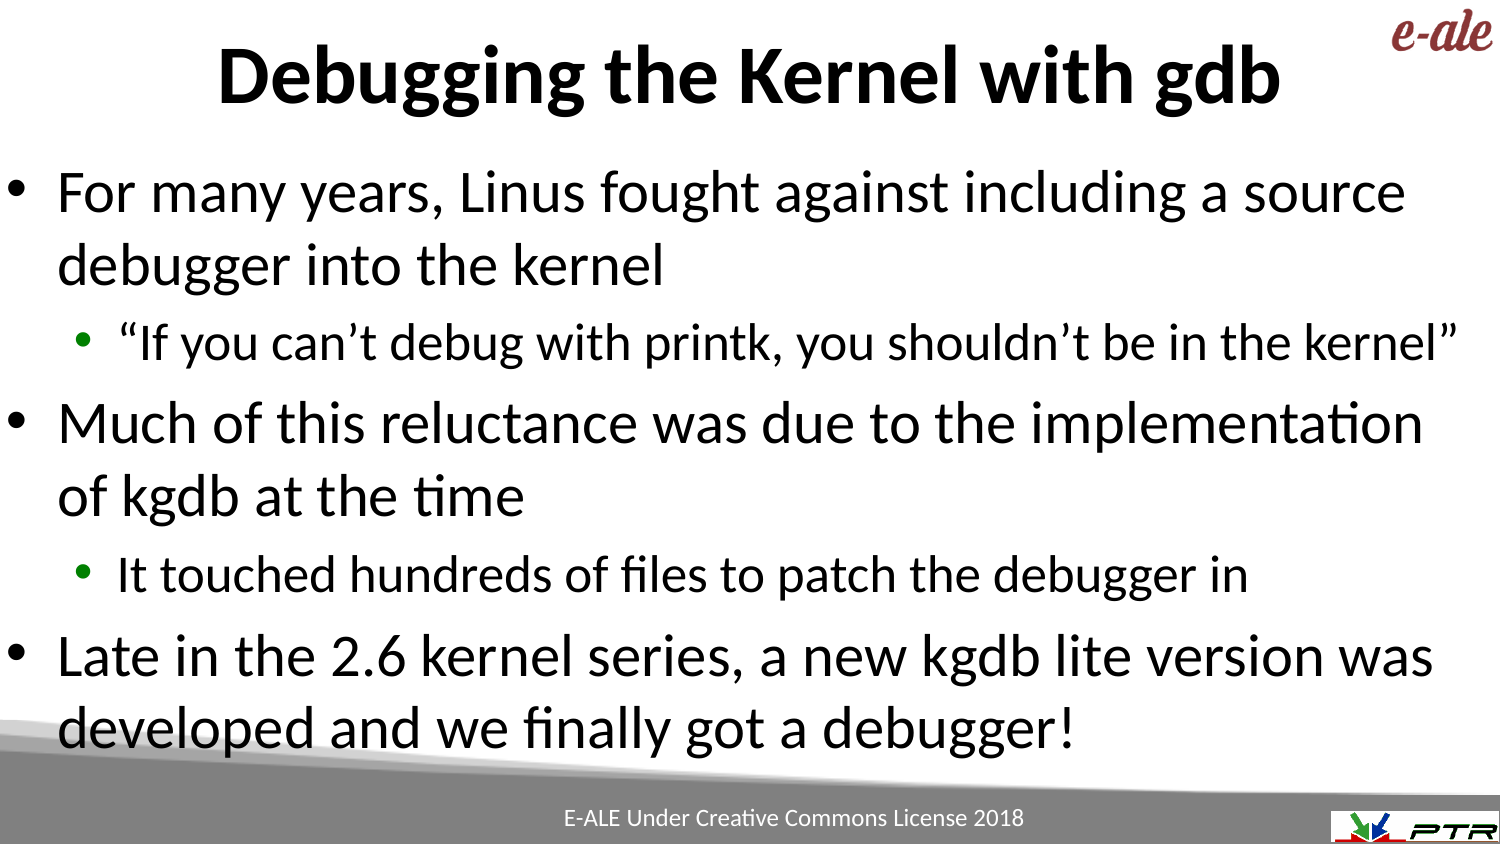

# Debugging the Kernel with gdb
For many years, Linus fought against including a source debugger into the kernel
“If you can’t debug with printk, you shouldn’t be in the kernel”
Much of this reluctance was due to the implementation of kgdb at the time
It touched hundreds of files to patch the debugger in
Late in the 2.6 kernel series, a new kgdb lite version was developed and we finally got a debugger!